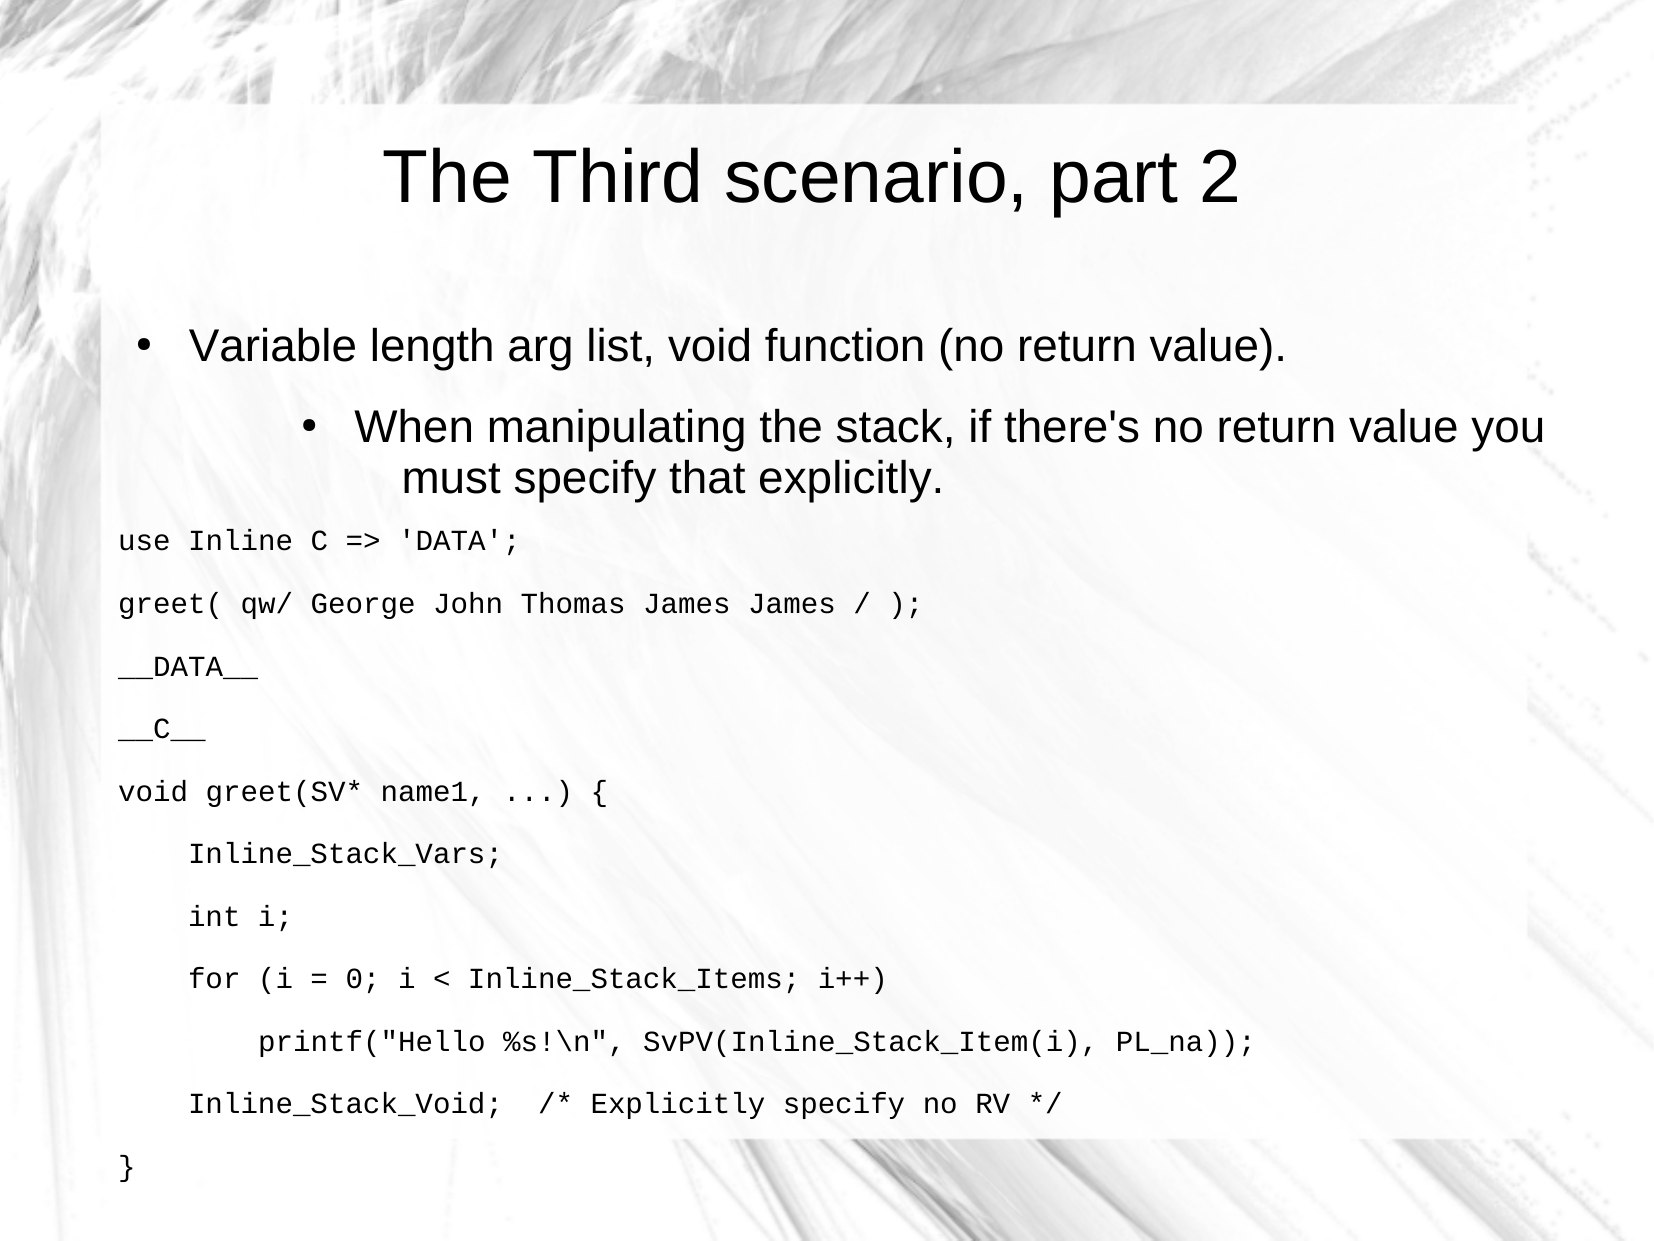

# The Third scenario, part 2
Variable length arg list, void function (no return value).
When manipulating the stack, if there's no return value you must specify that explicitly.
use Inline C => 'DATA';
greet( qw/ George John Thomas James James / );
__DATA__
__C__
void greet(SV* name1, ...) {
 Inline_Stack_Vars;
 int i;
 for (i = 0; i < Inline_Stack_Items; i++)
 printf("Hello %s!\n", SvPV(Inline_Stack_Item(i), PL_na));
 Inline_Stack_Void; /* Explicitly specify no RV */
}